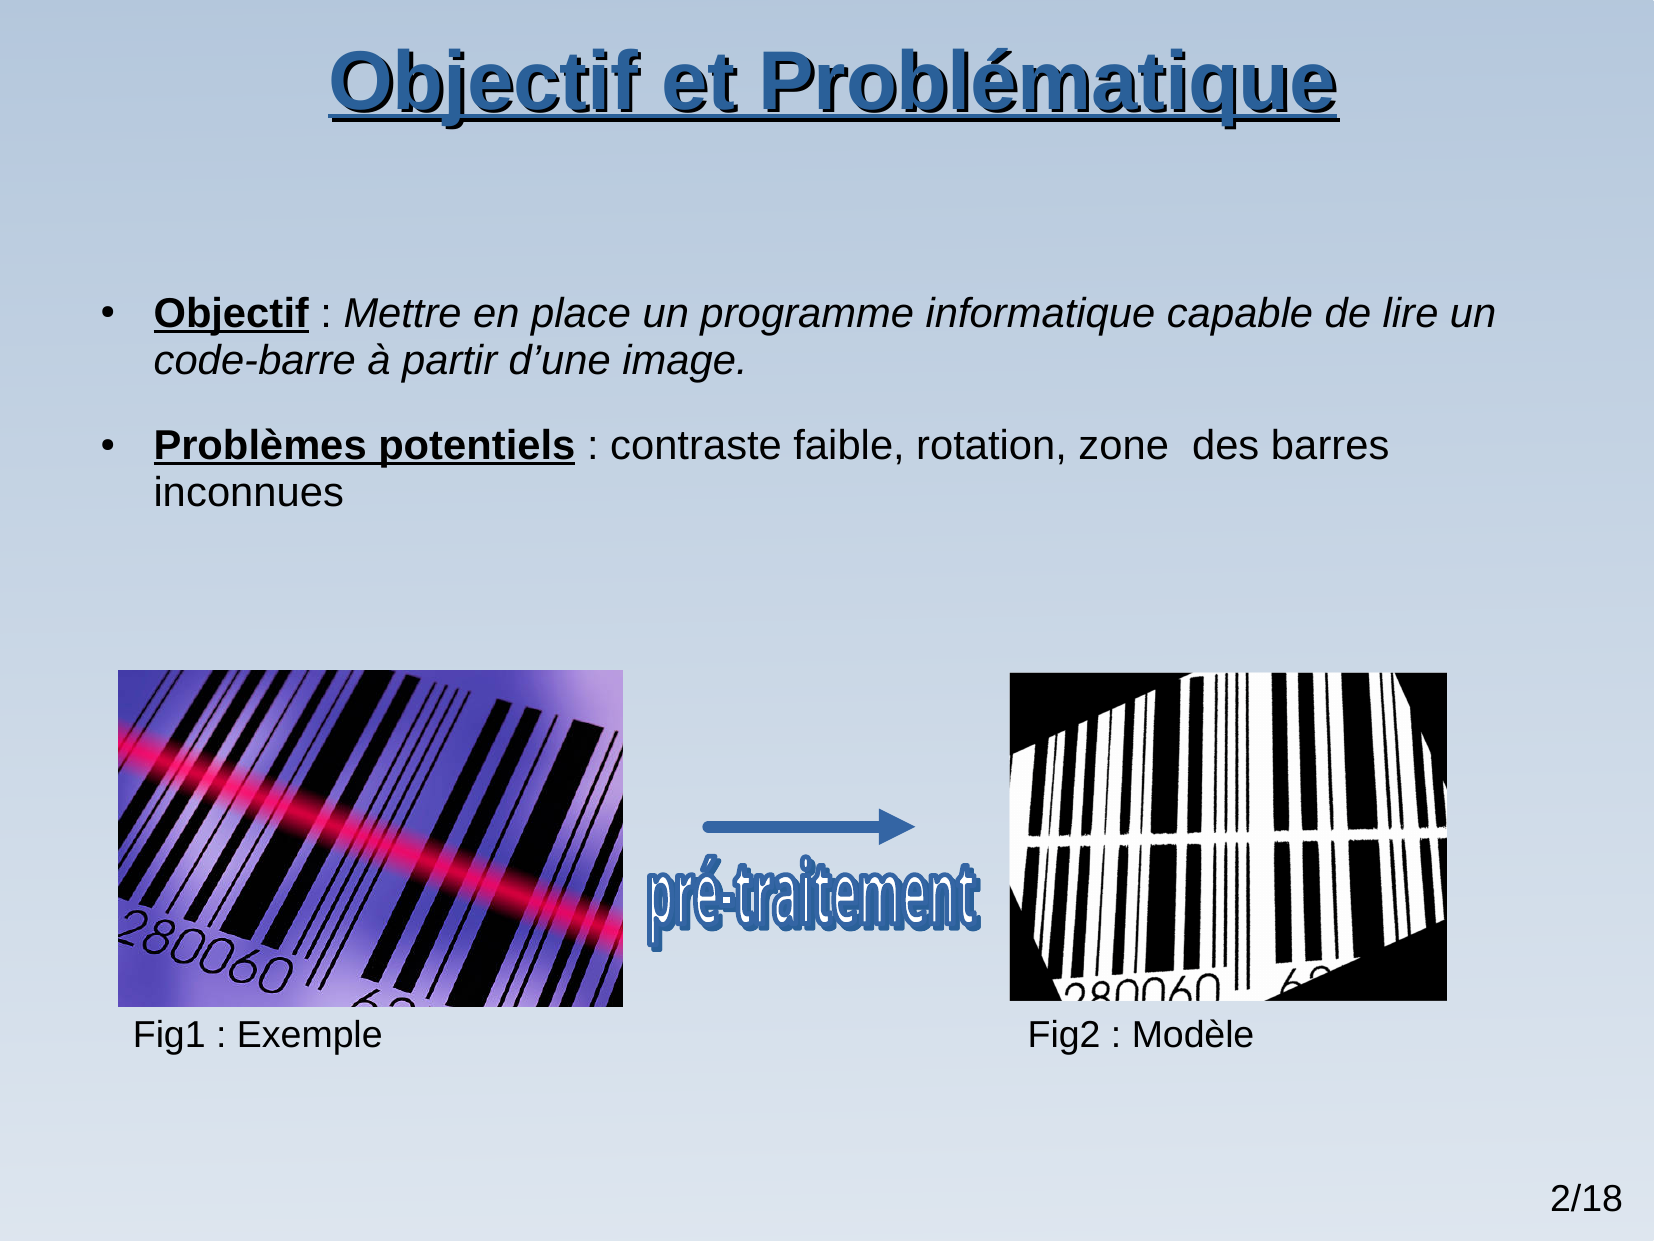

# Objectif et Problématique
Objectif : Mettre en place un programme informatique capable de lire un code-barre à partir d’une image.
Problèmes potentiels : contraste faible, rotation, zone des barres inconnues
Fig1 : Exemple
pré-traitement
Fig2 : Modèle